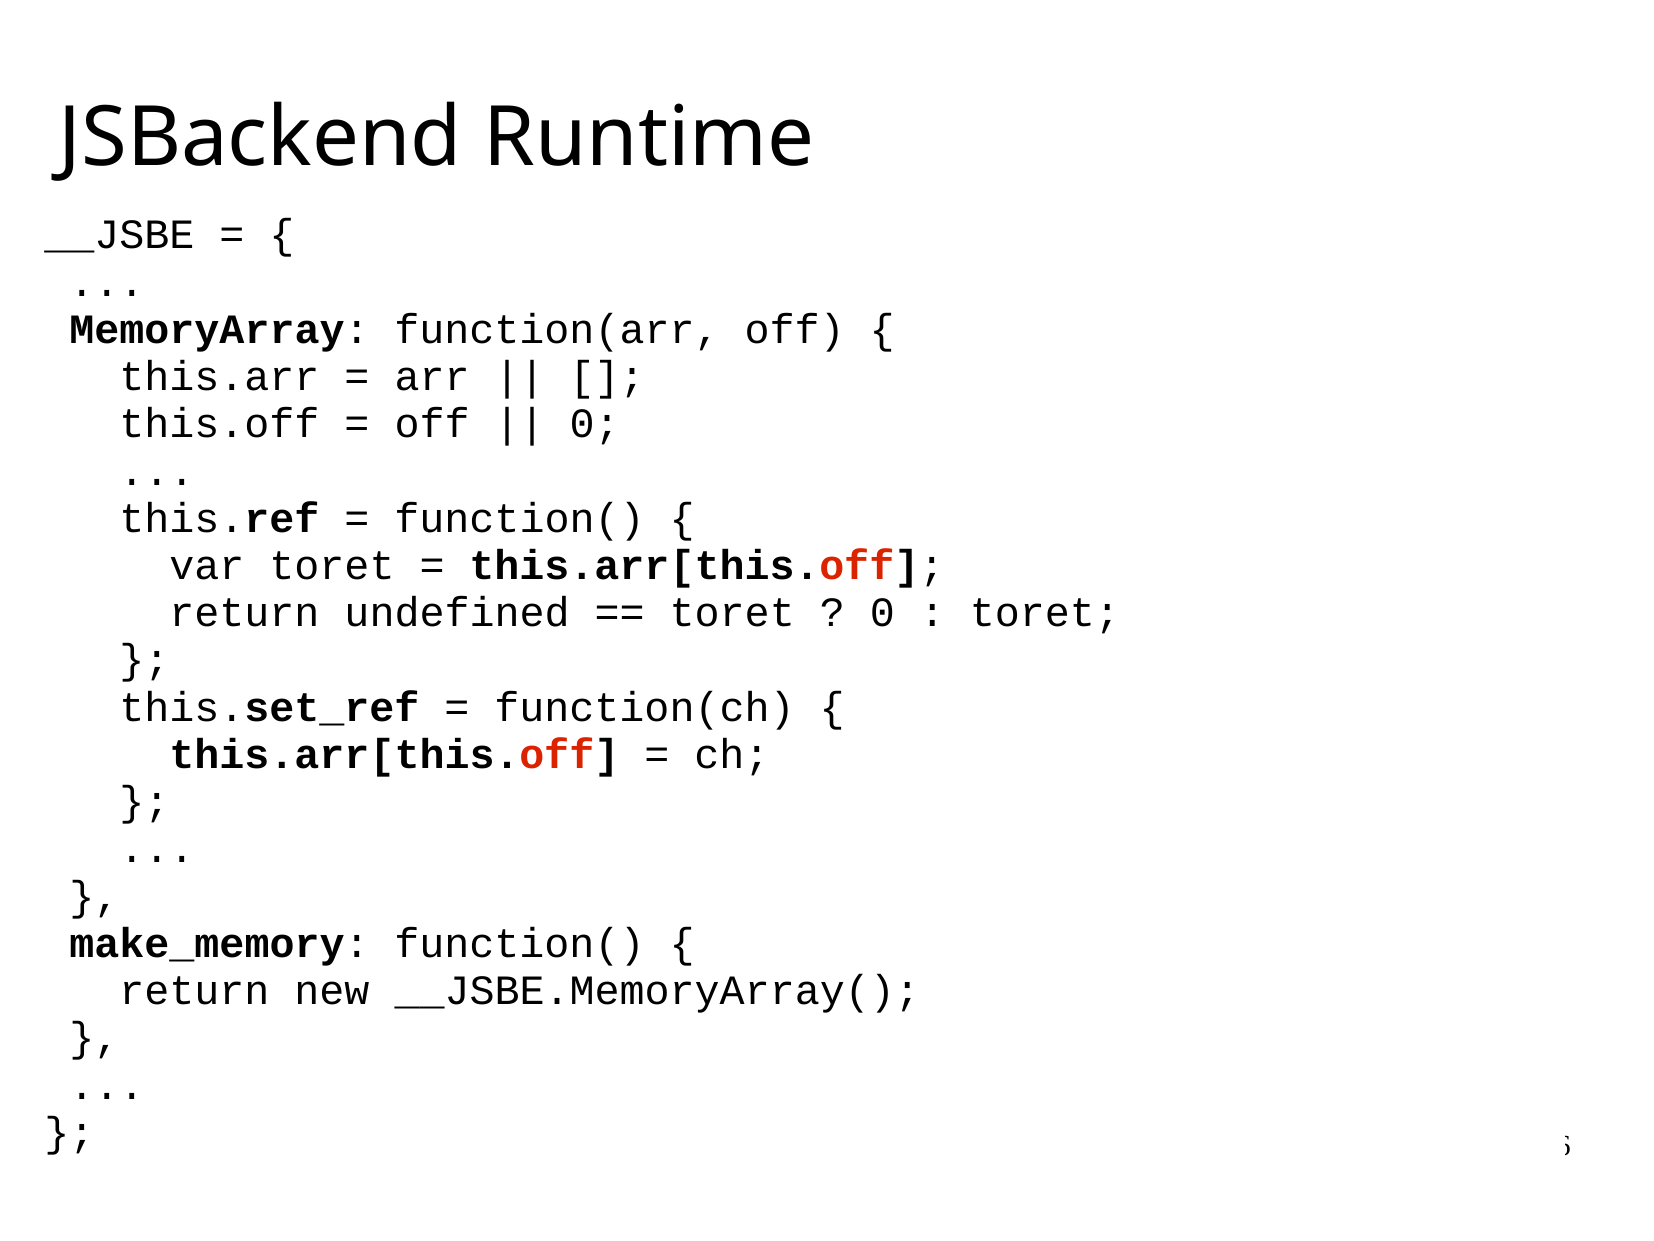

# JSBackend Runtime
__JSBE = {
 ...
 MemoryArray: function(arr, off) {
 this.arr = arr || [];
 this.off = off || 0;
 ...
 this.ref = function() {
 var toret = this.arr[this.off];
 return undefined == toret ? 0 : toret;
 };
 this.set_ref = function(ch) {
 this.arr[this.off] = ch;
 };
 ...
 },
 make_memory: function() {
 return new __JSBE.MemoryArray();
 },
 ...
};
binaries are not only output
26